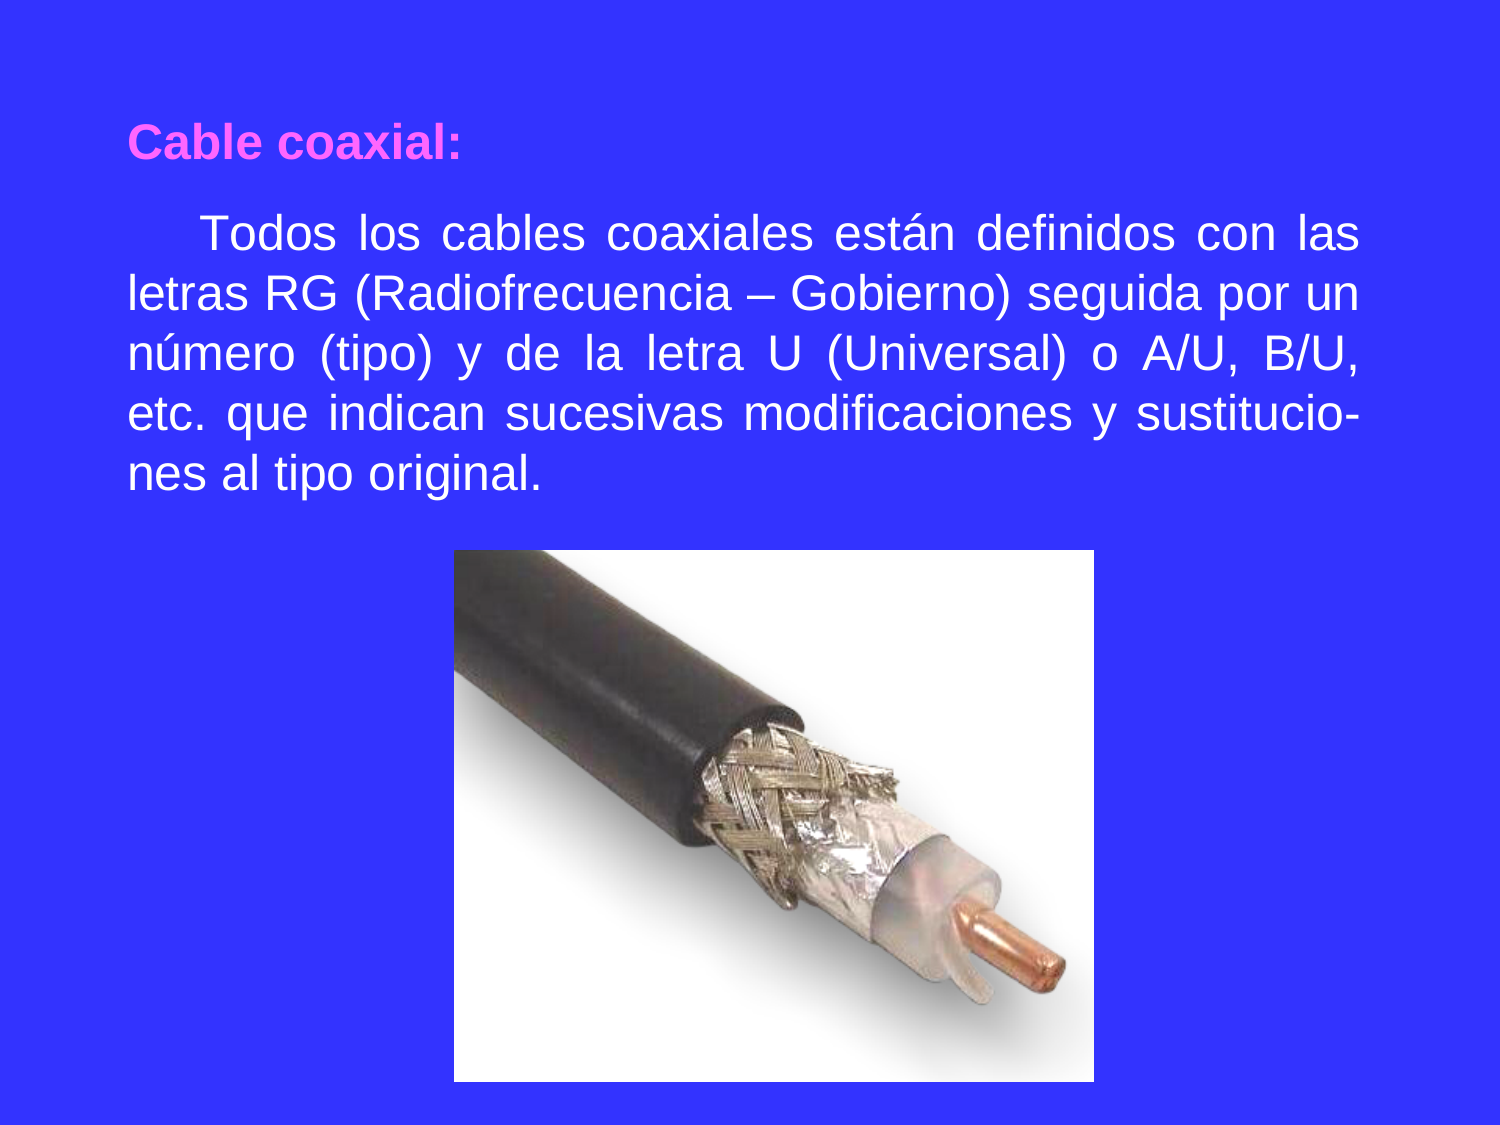

Cable coaxial:
	Todos los cables coaxiales están definidos con las letras RG (Radiofrecuencia – Gobierno) seguida por un número (tipo) y de la letra U (Universal) o A/U, B/U, etc. que indican sucesivas modificaciones y sustitucio-nes al tipo original.